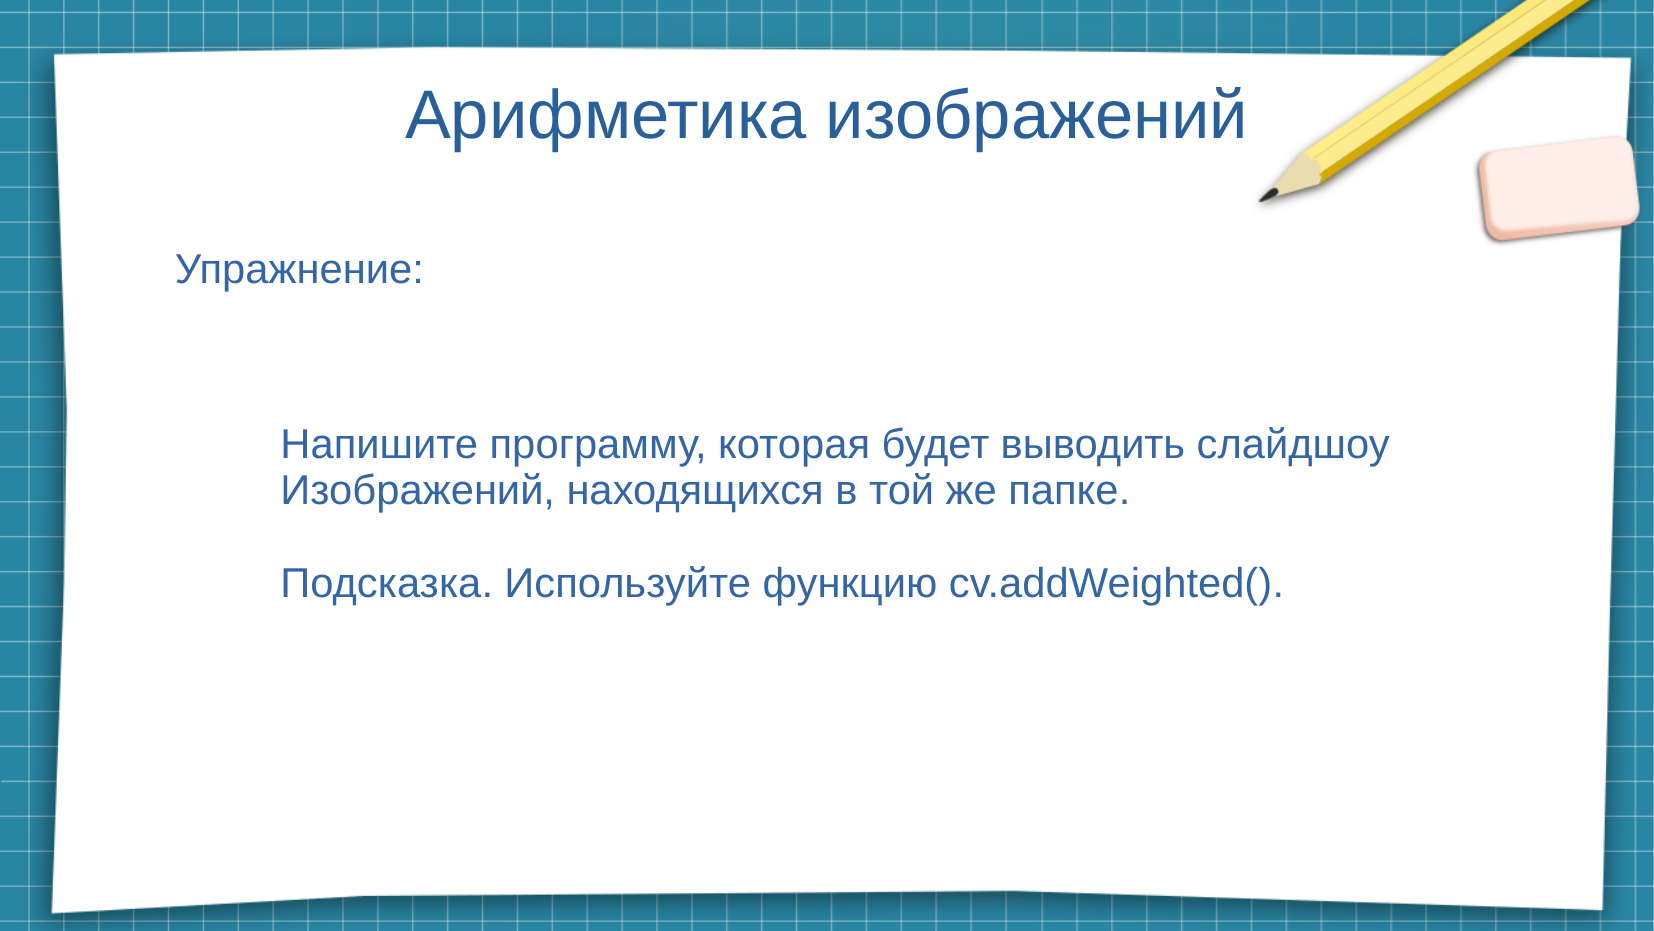

# Арифметика изображений
Упражнение:
Напишите программу, которая будет выводить слайдшоу
Изображений, находящихся в той же папке.
Подсказка. Используйте функцию cv.addWeighted().